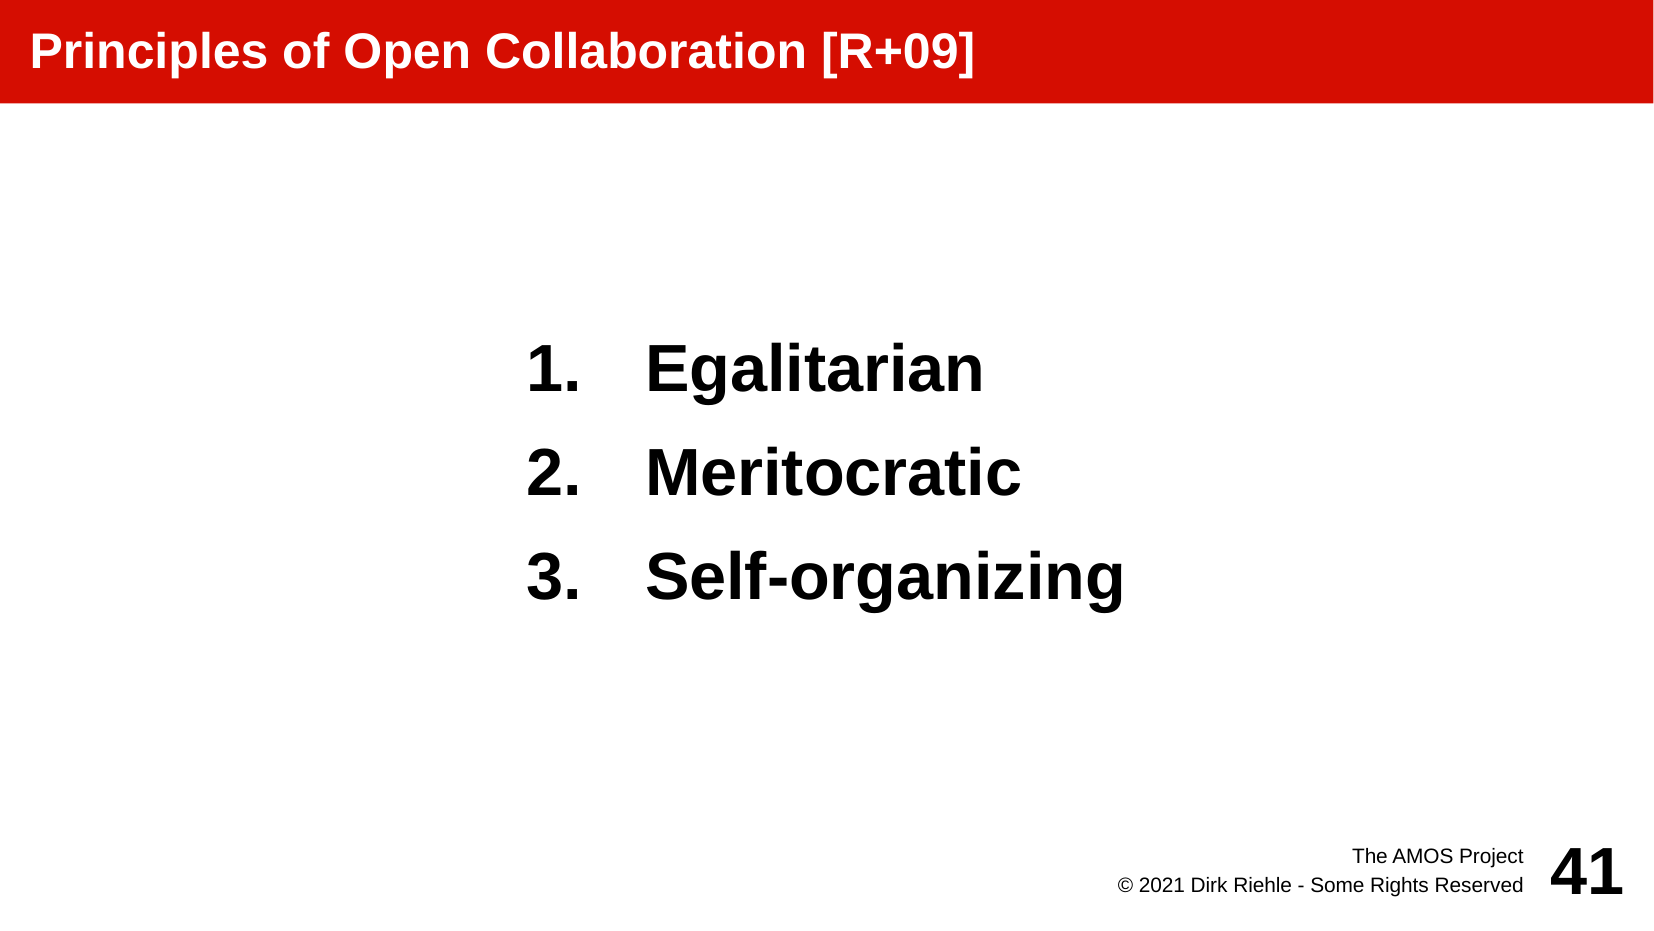

# Principles of Open Collaboration [R+09]
Egalitarian
Meritocratic
Self-organizing
The AMOS Project
41
© 2021 Dirk Riehle - Some Rights Reserved